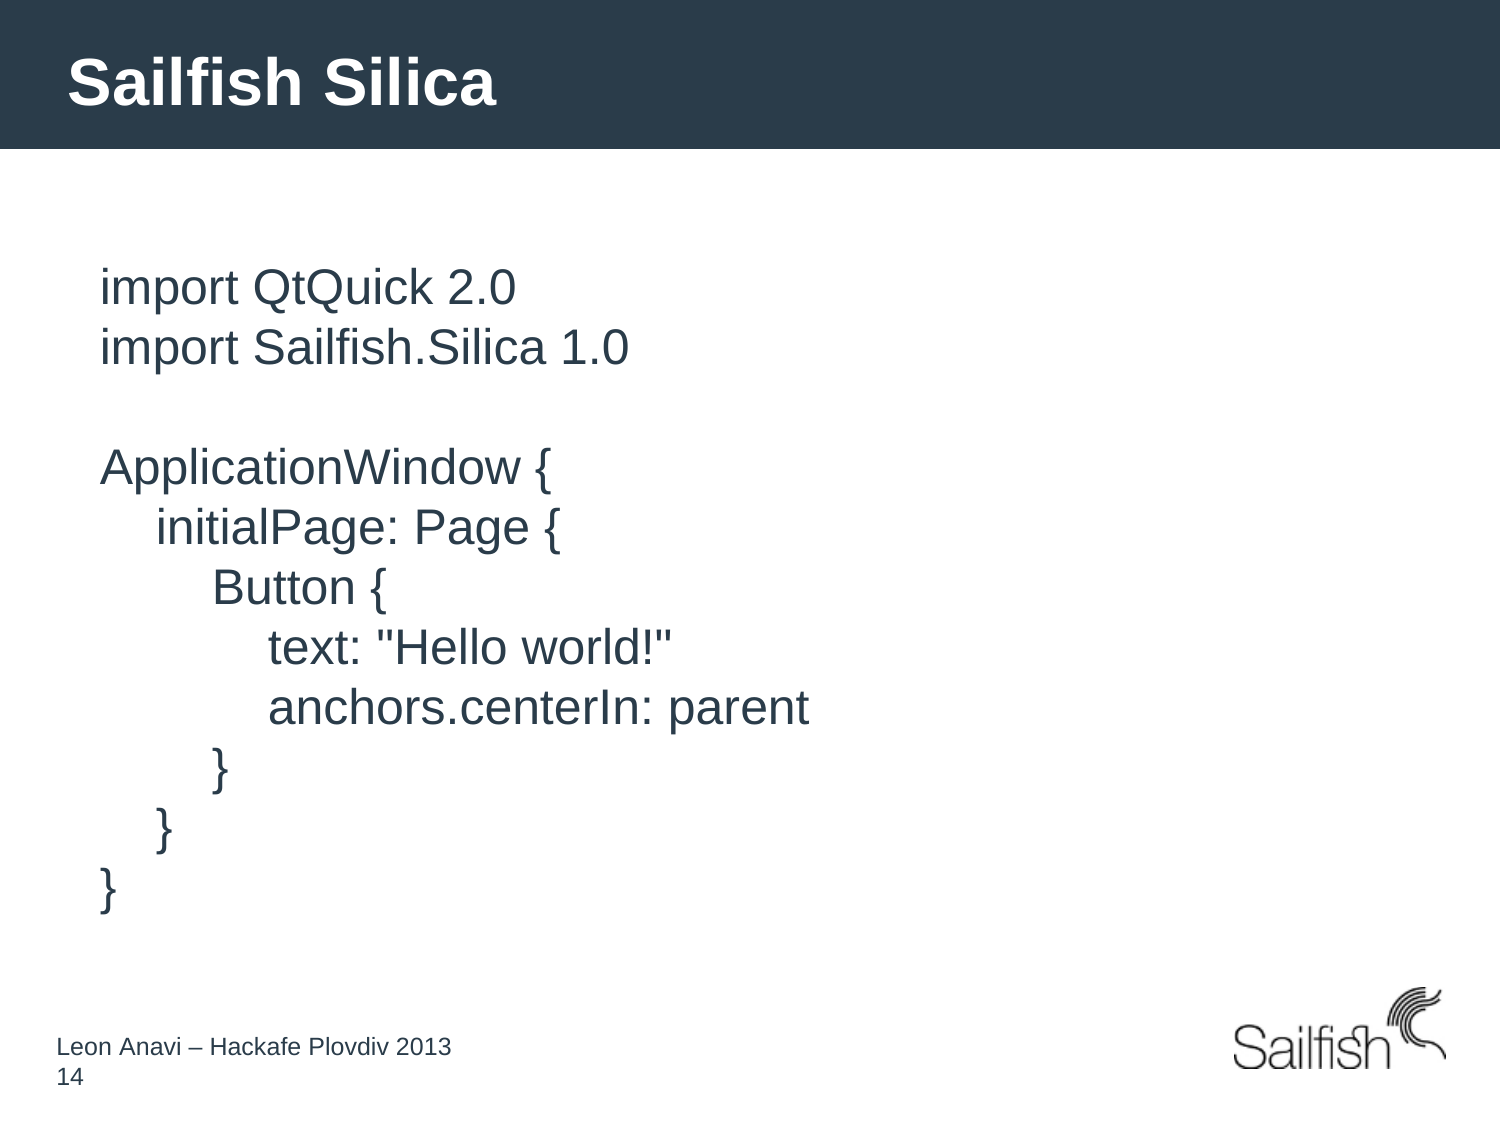

Sailfish Silica
import QtQuick 2.0
import Sailfish.Silica 1.0
ApplicationWindow {
 initialPage: Page {
 Button {
 text: "Hello world!"
 anchors.centerIn: parent
 }
 }
}